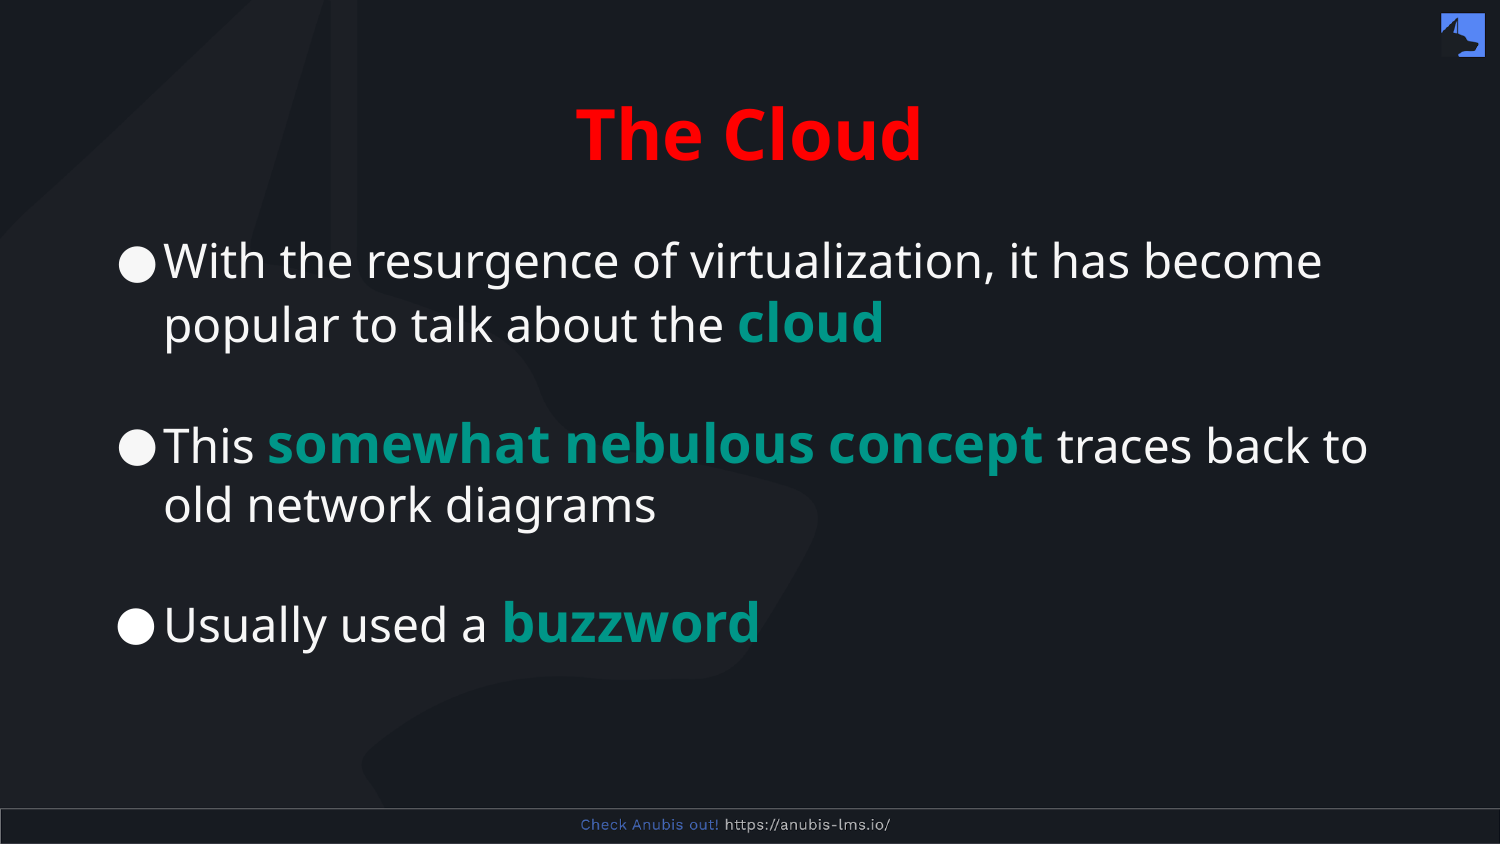

# The Cloud
With the resurgence of virtualization, it has become popular to talk about the cloud
This somewhat nebulous concept traces back to old network diagrams
Usually used a buzzword